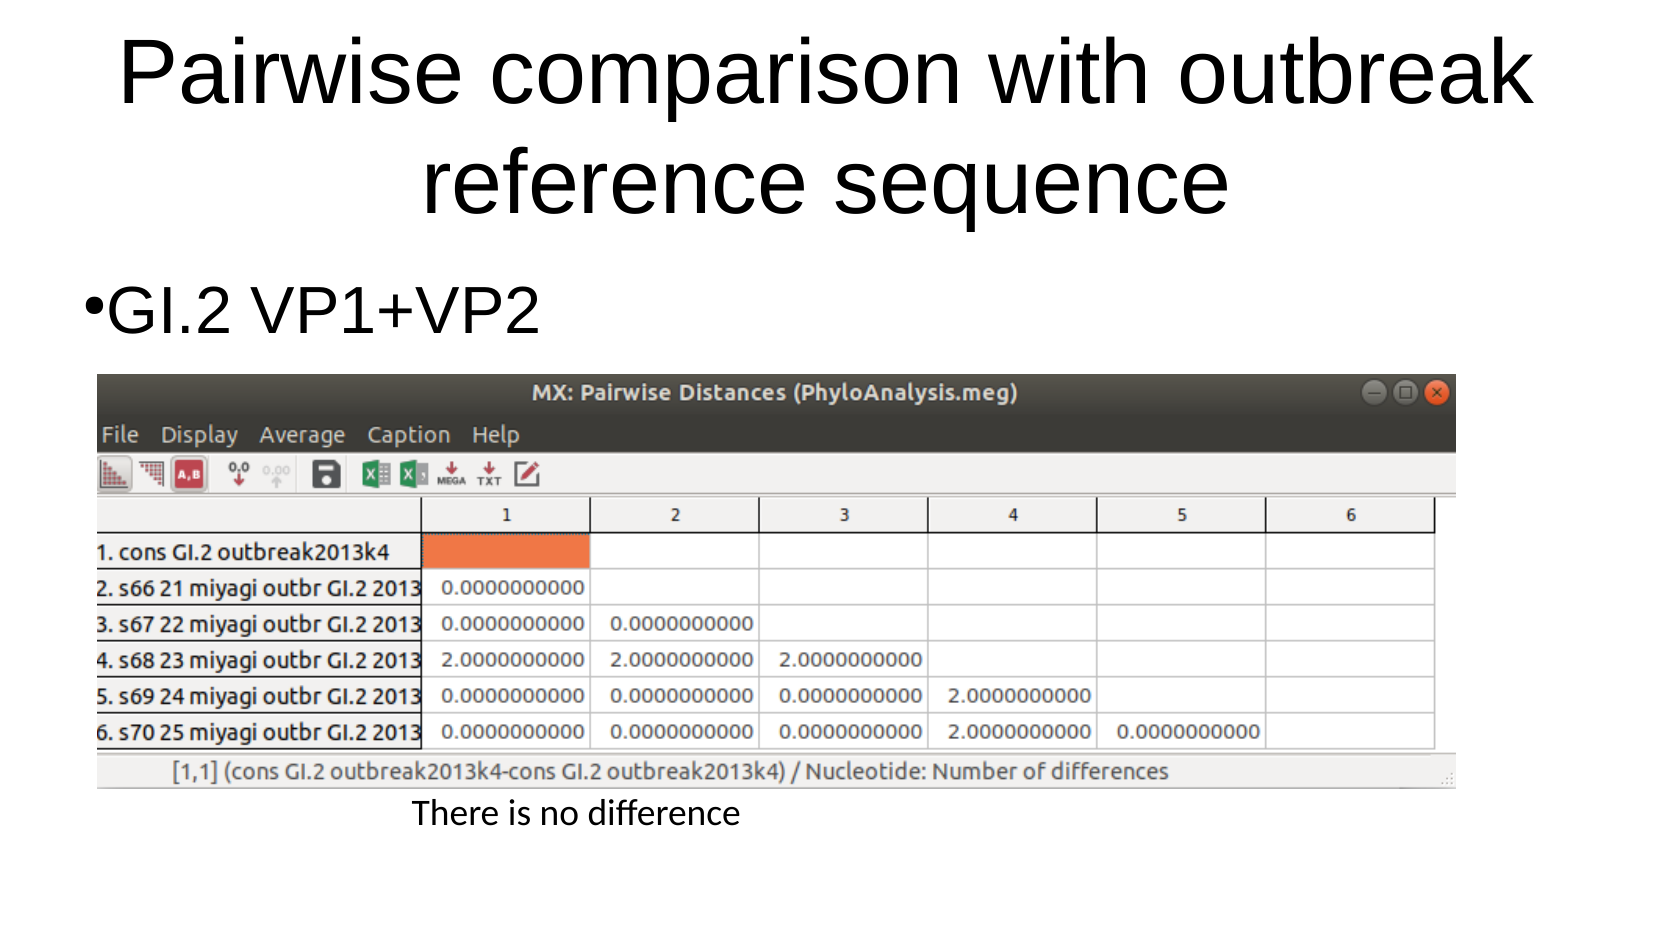

# Pairwise comparison with outbreak reference sequence
GI.2 VP1+VP2
There is no difference